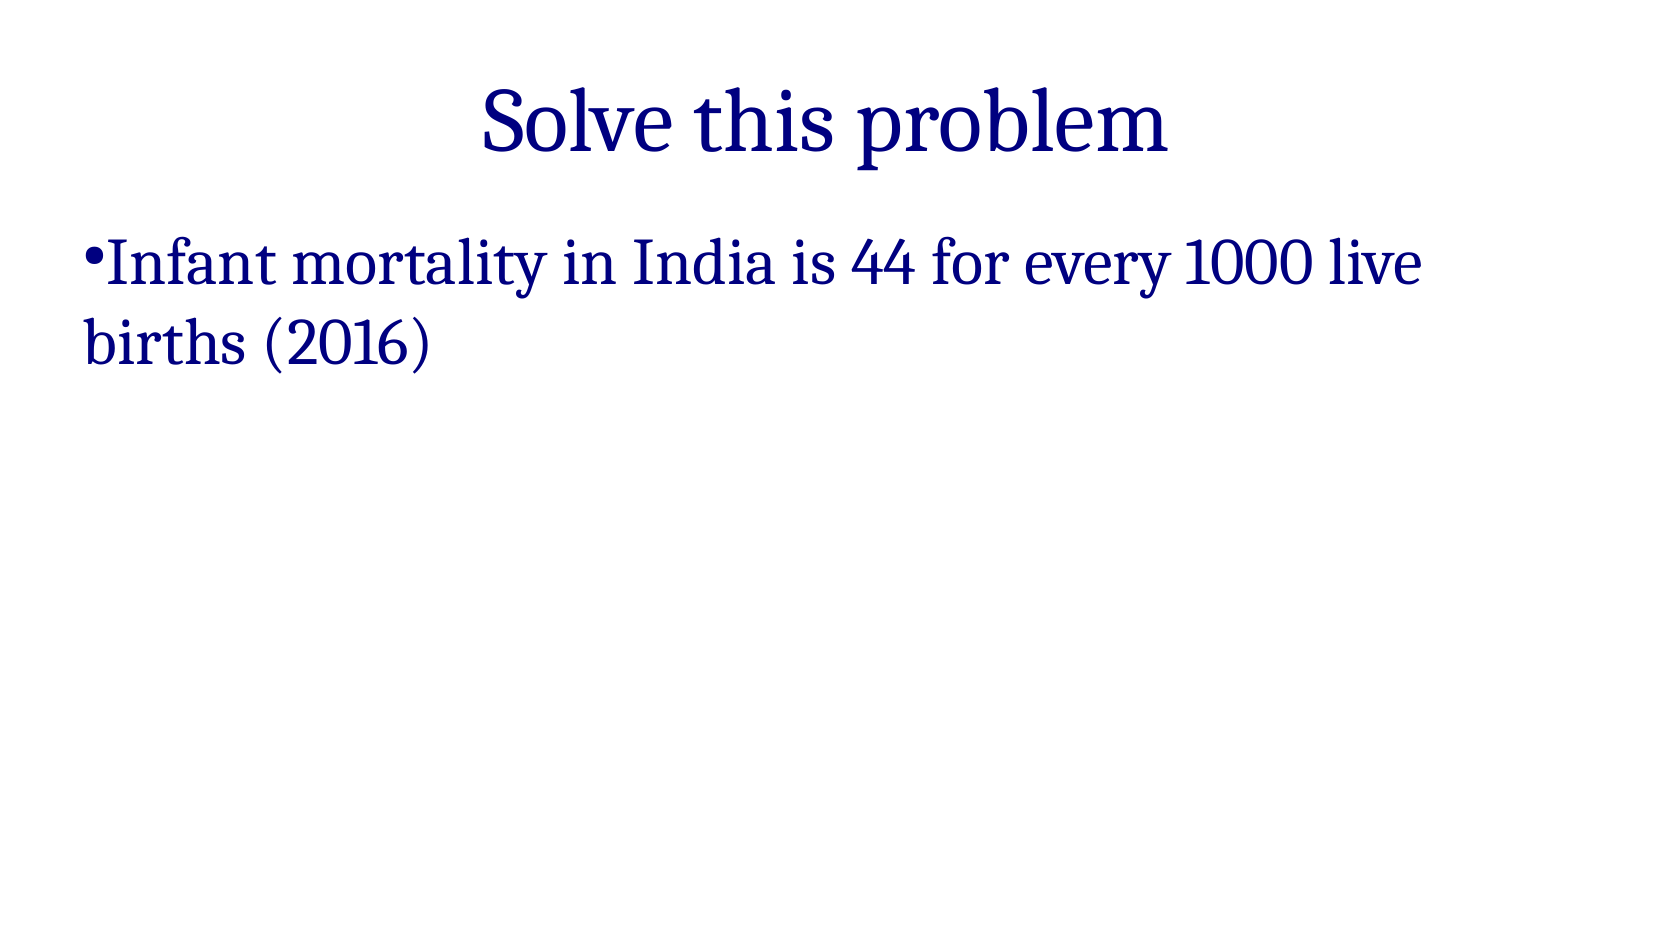

# Solve this problem
Infant mortality in India is 44 for every 1000 live births (2016)